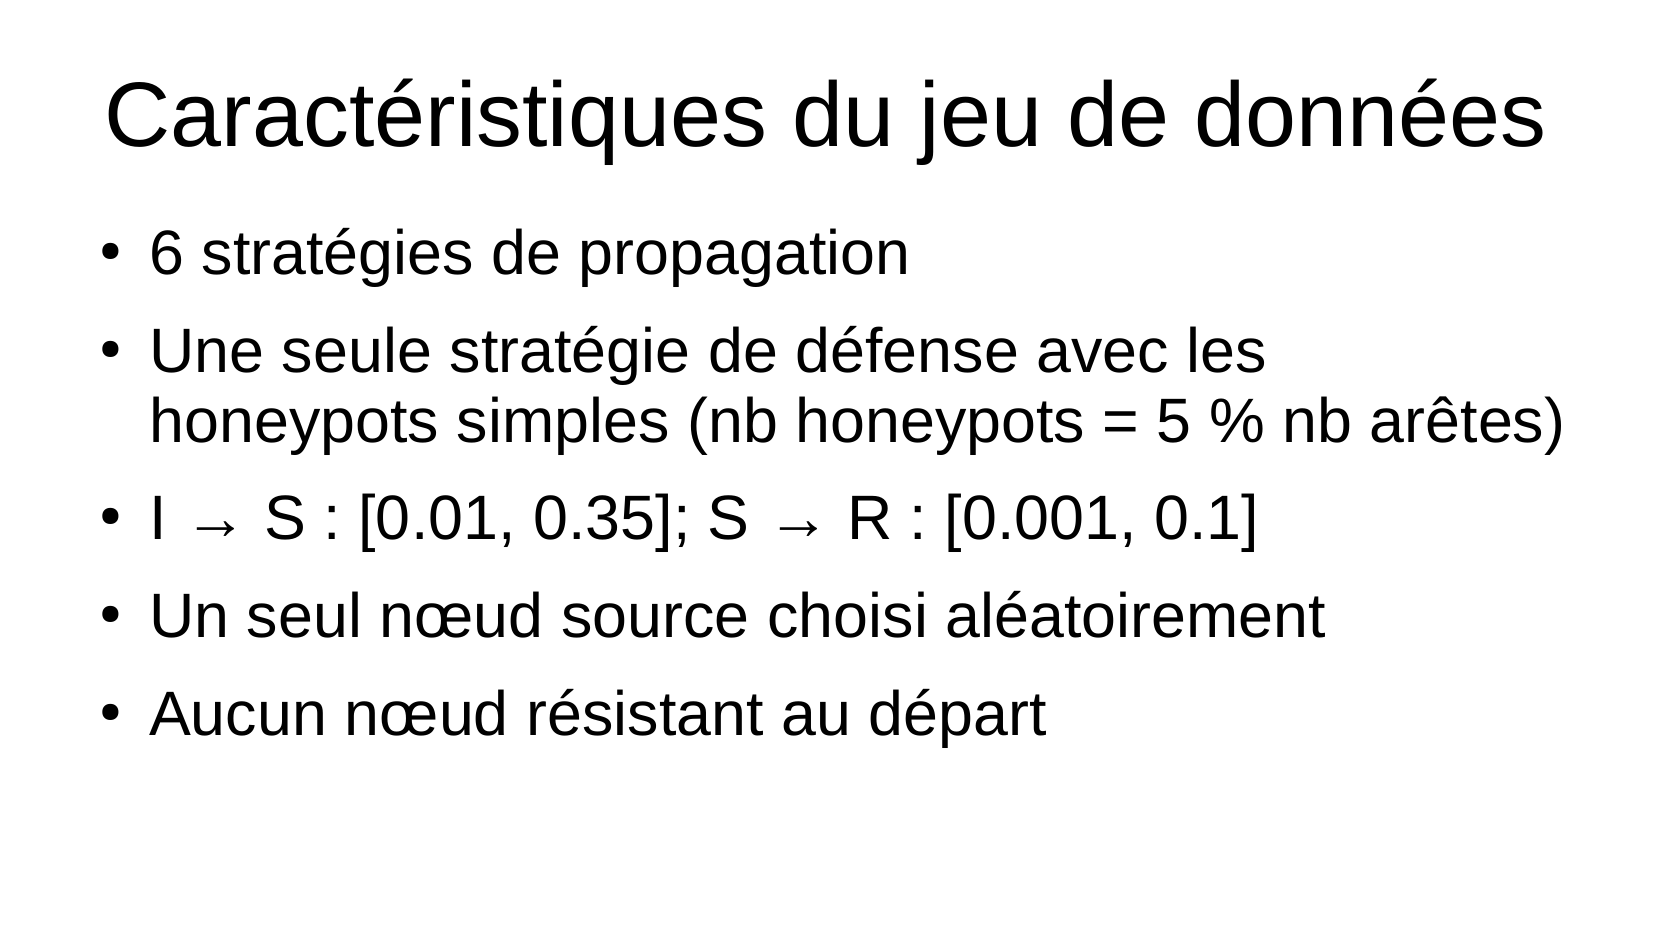

# Caractéristiques du jeu de données
6 stratégies de propagation
Une seule stratégie de défense avec les honeypots simples (nb honeypots = 5 % nb arêtes)
I → S : [0.01, 0.35]; S → R : [0.001, 0.1]
Un seul nœud source choisi aléatoirement
Aucun nœud résistant au départ